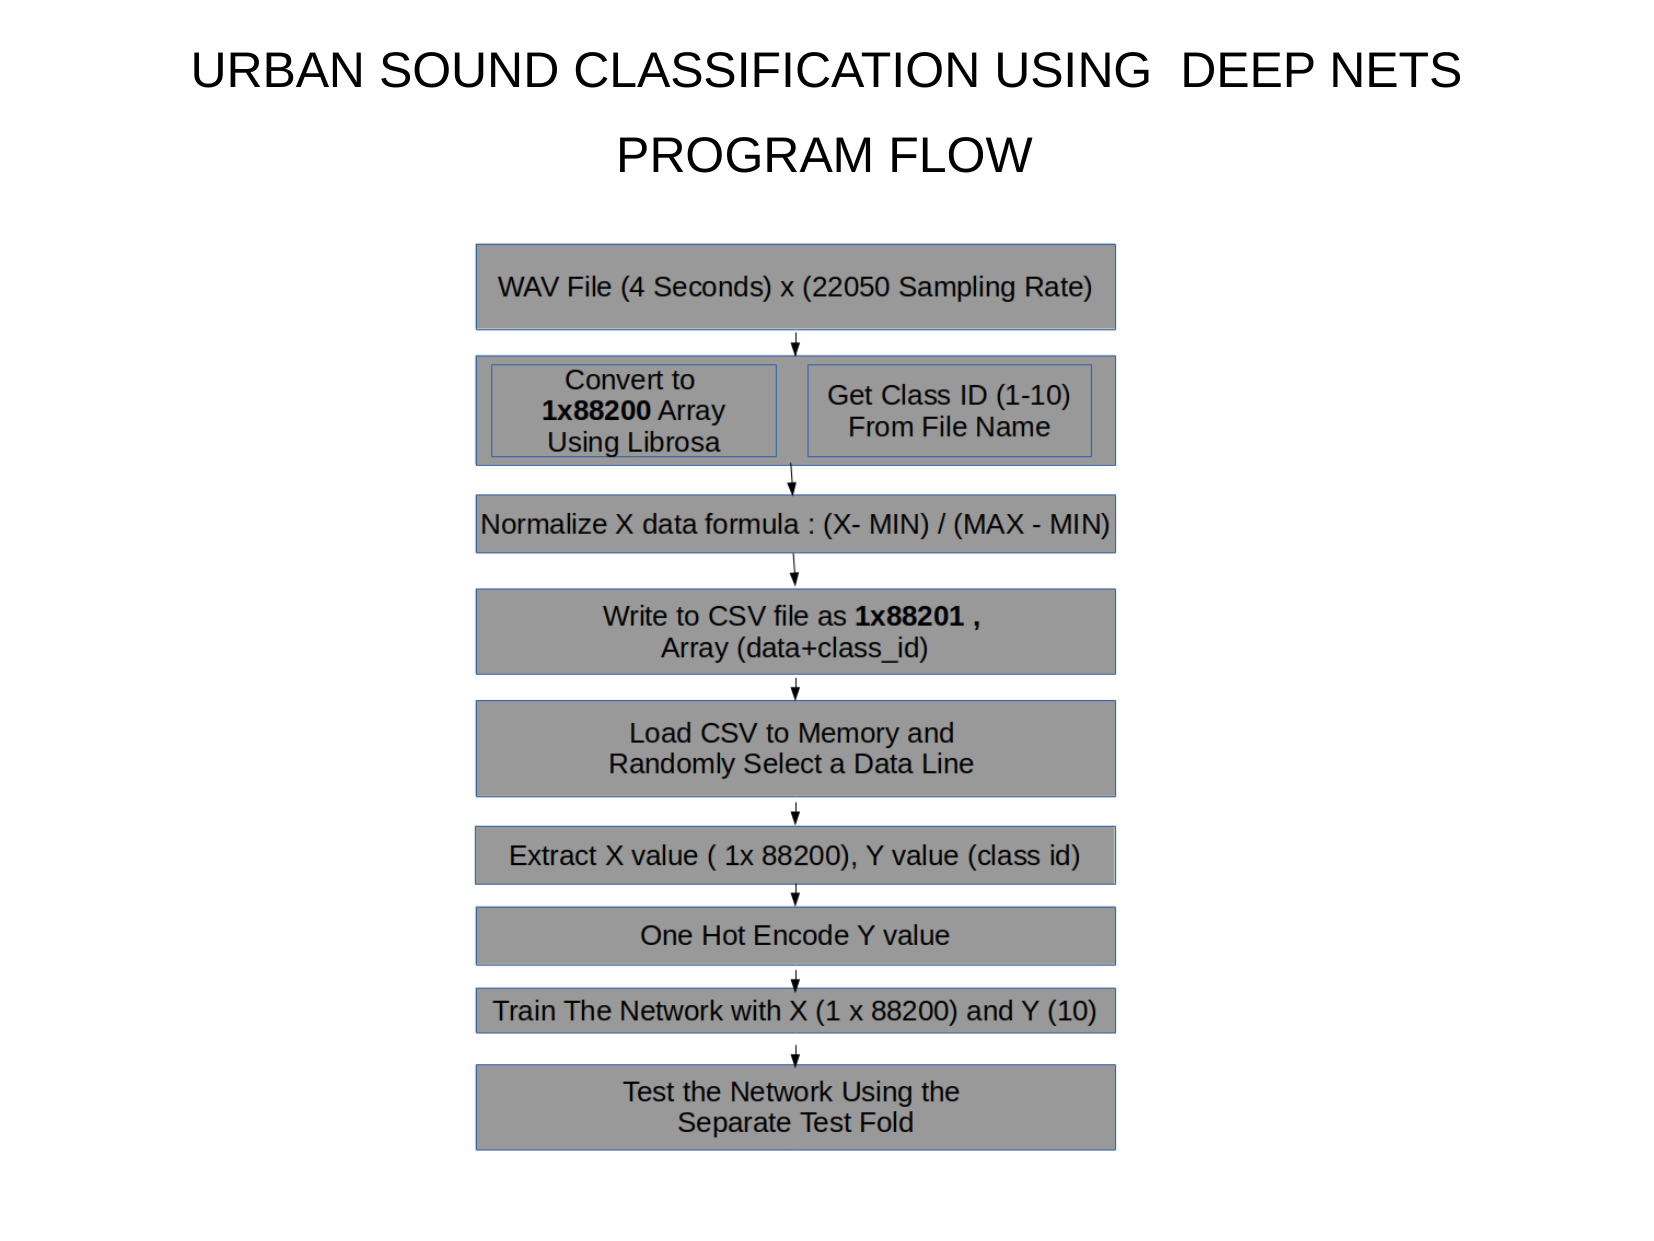

# URBAN SOUND CLASSIFICATION USING DEEP NETS
PROGRAM FLOW